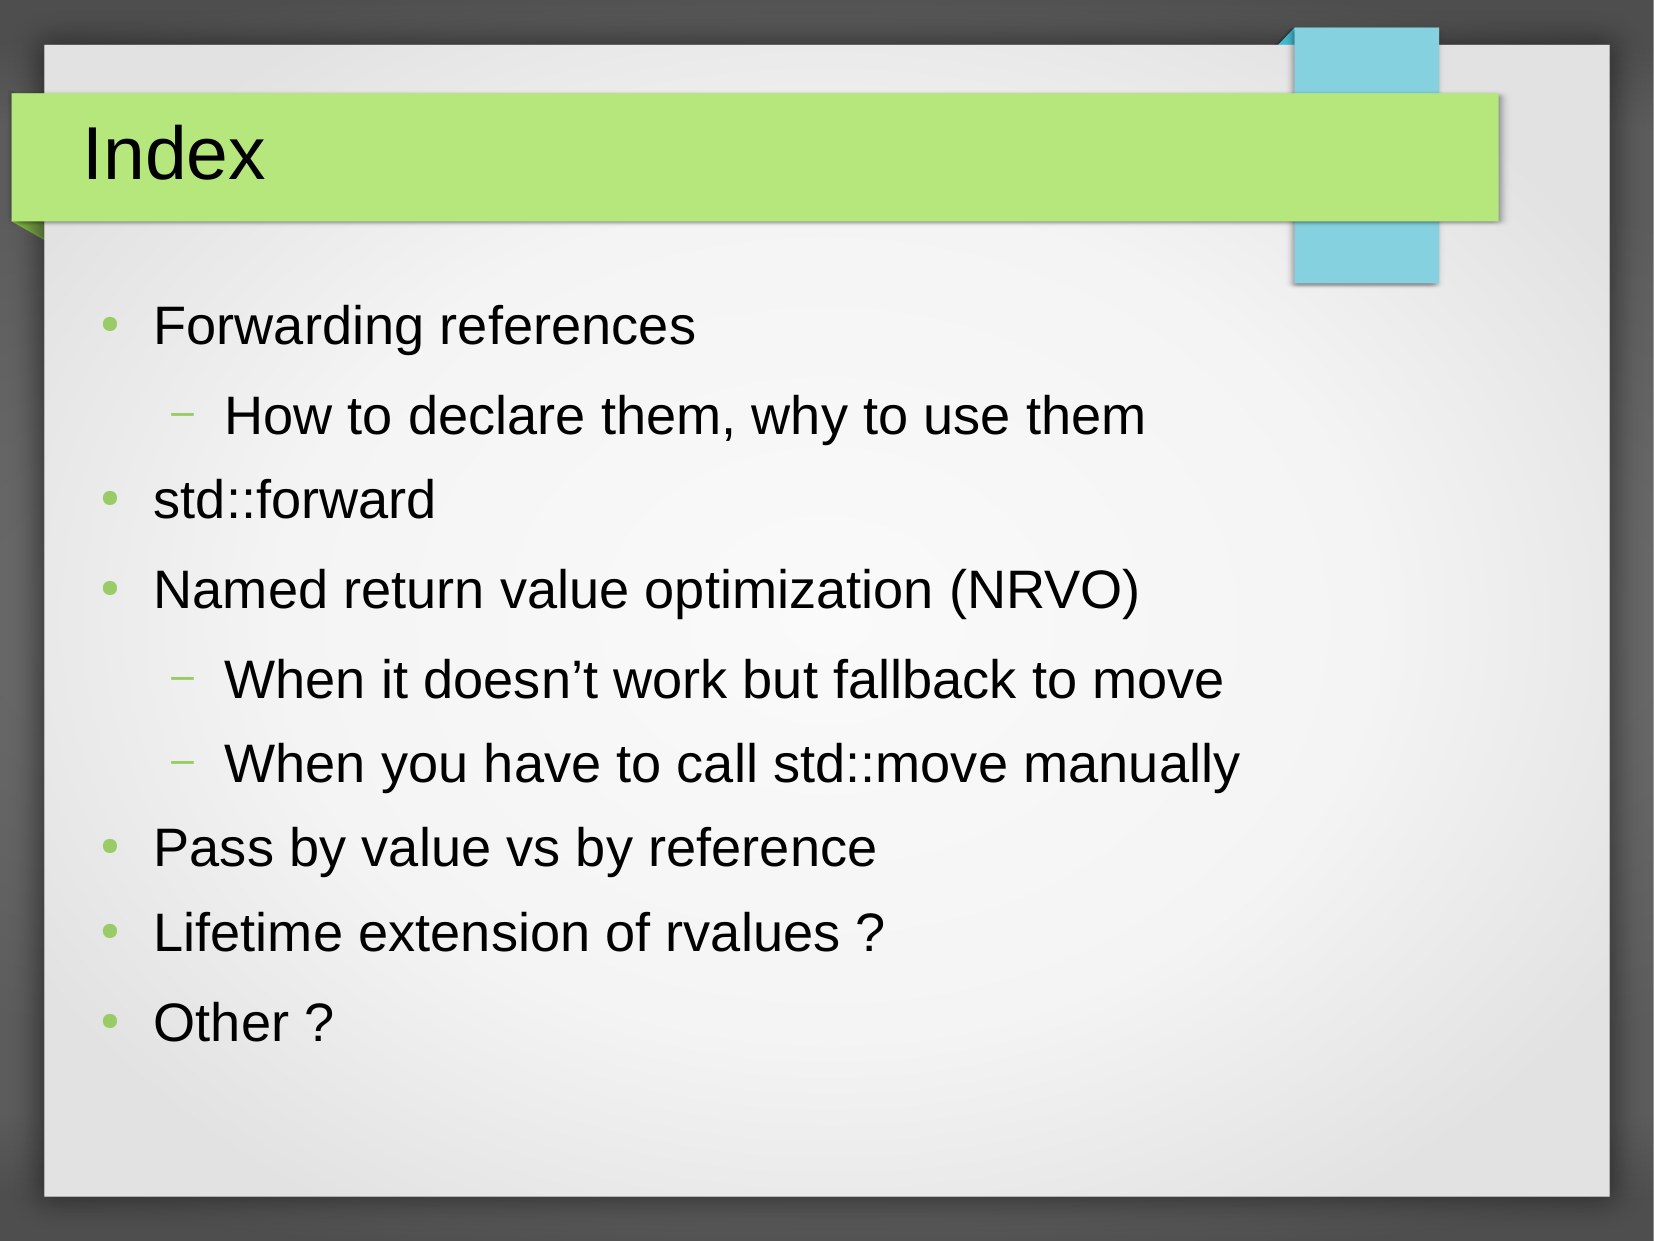

# Index
Forwarding references
How to declare them, why to use them
std::forward
Named return value optimization (NRVO)
When it doesn’t work but fallback to move
When you have to call std::move manually
Pass by value vs by reference
Lifetime extension of rvalues ?
Other ?